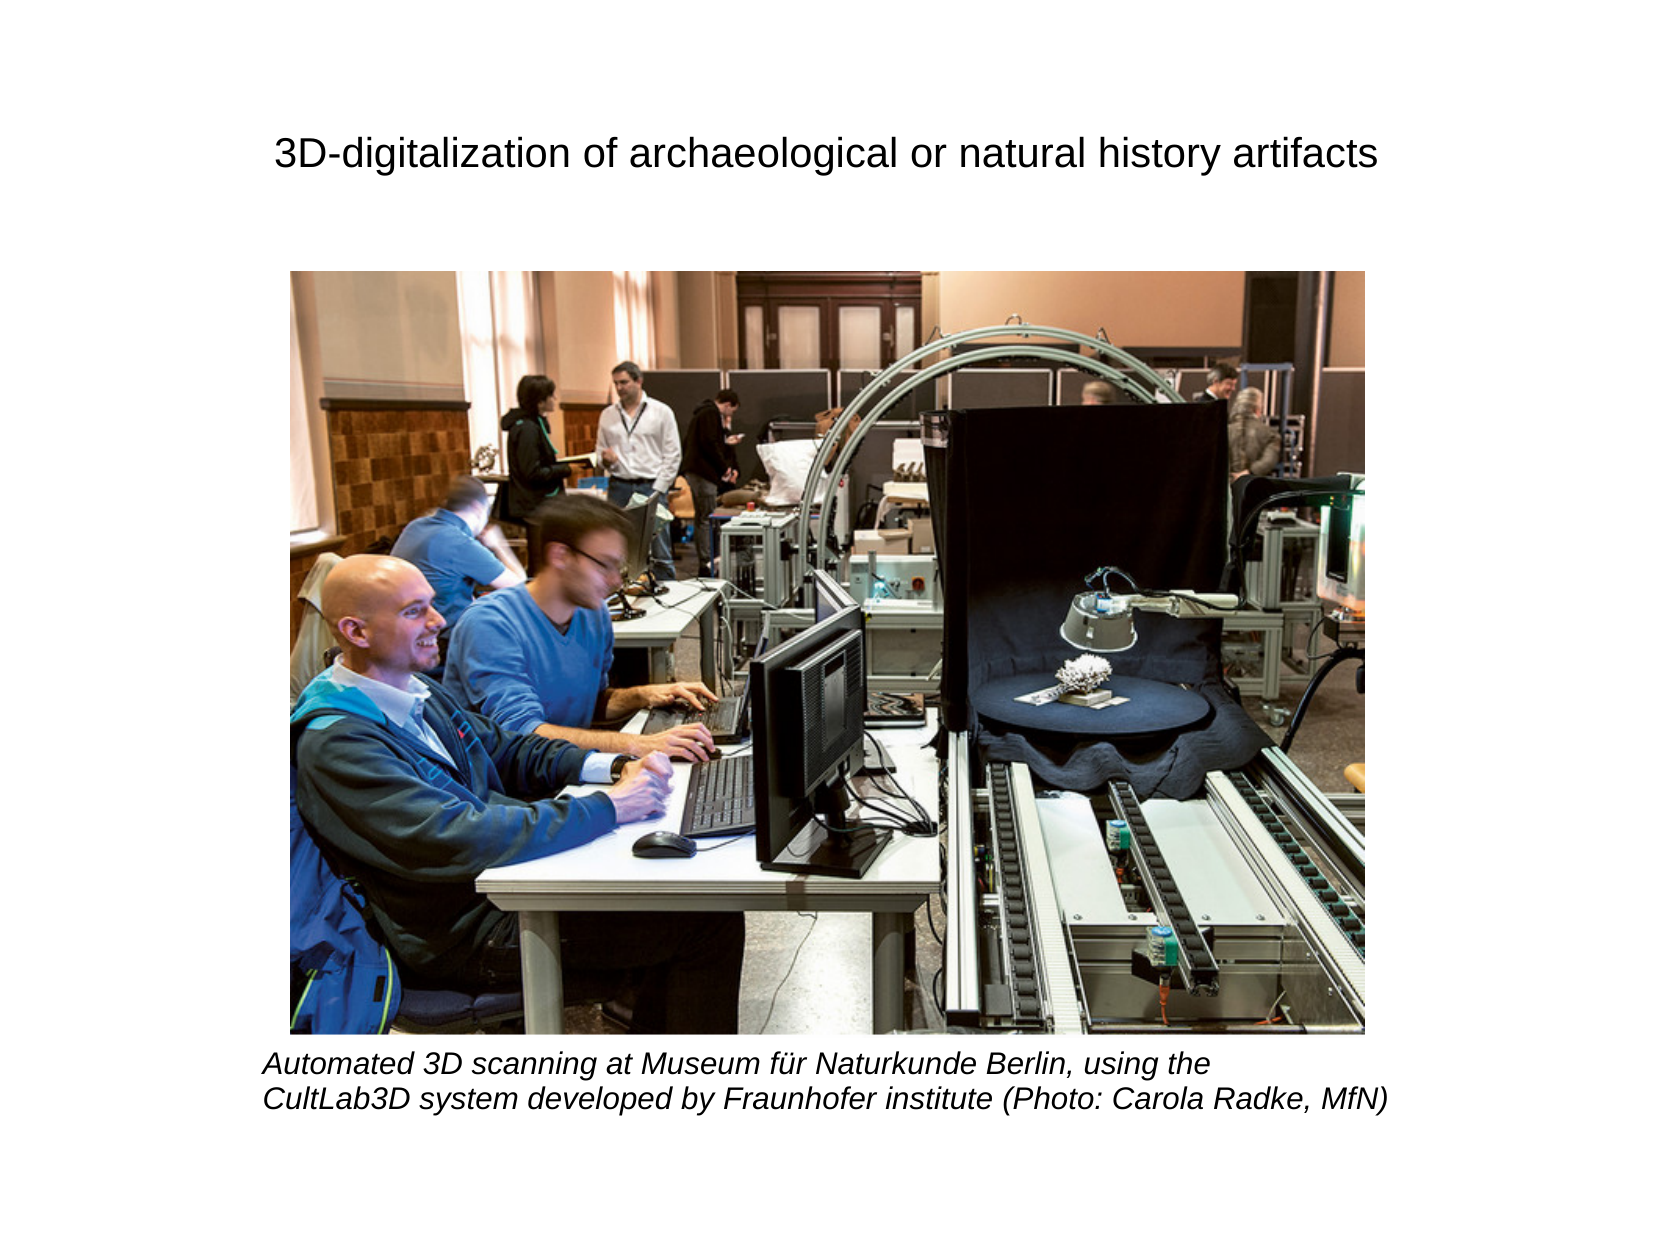

# 3D-digitalization of archaeological or natural history artifacts
Automated 3D scanning at Museum für Naturkunde Berlin, using the
CultLab3D system developed by Fraunhofer institute (Photo: Carola Radke, MfN)